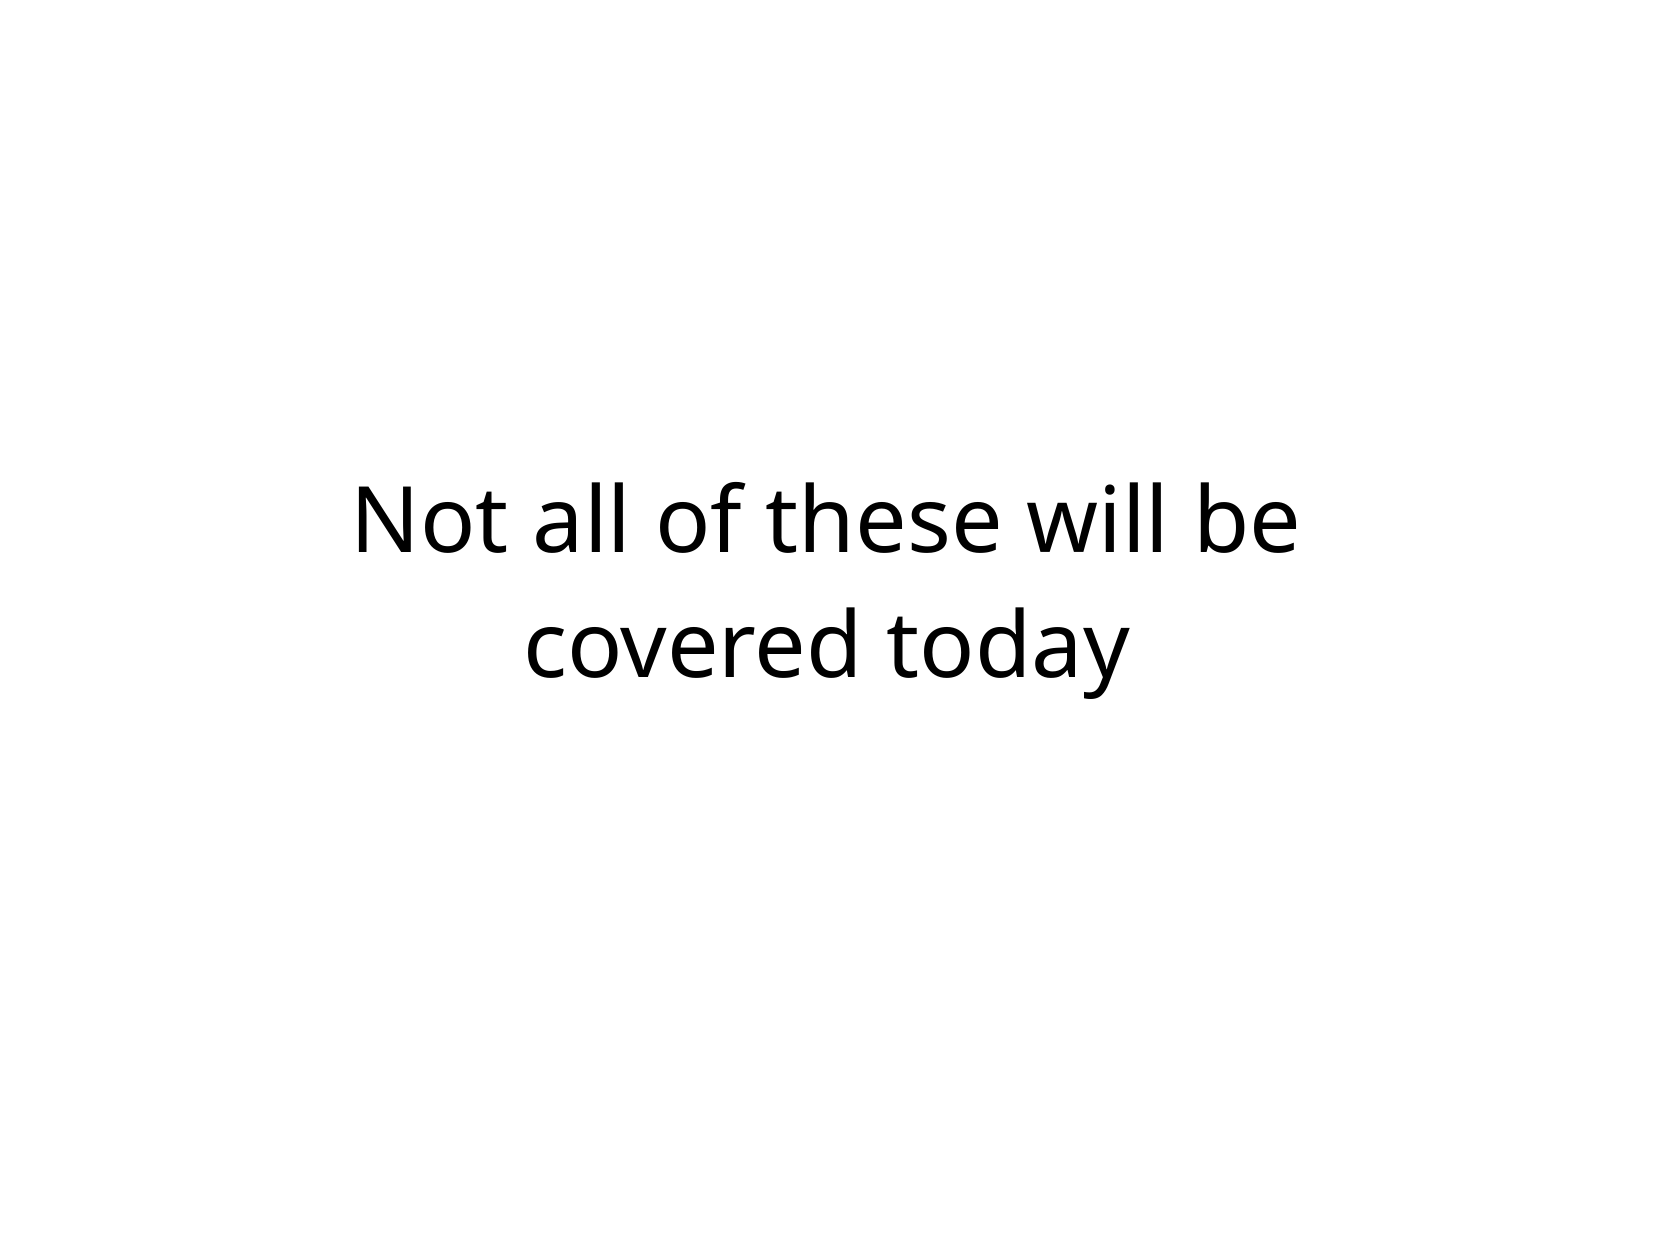

# Not all of these will be
covered today